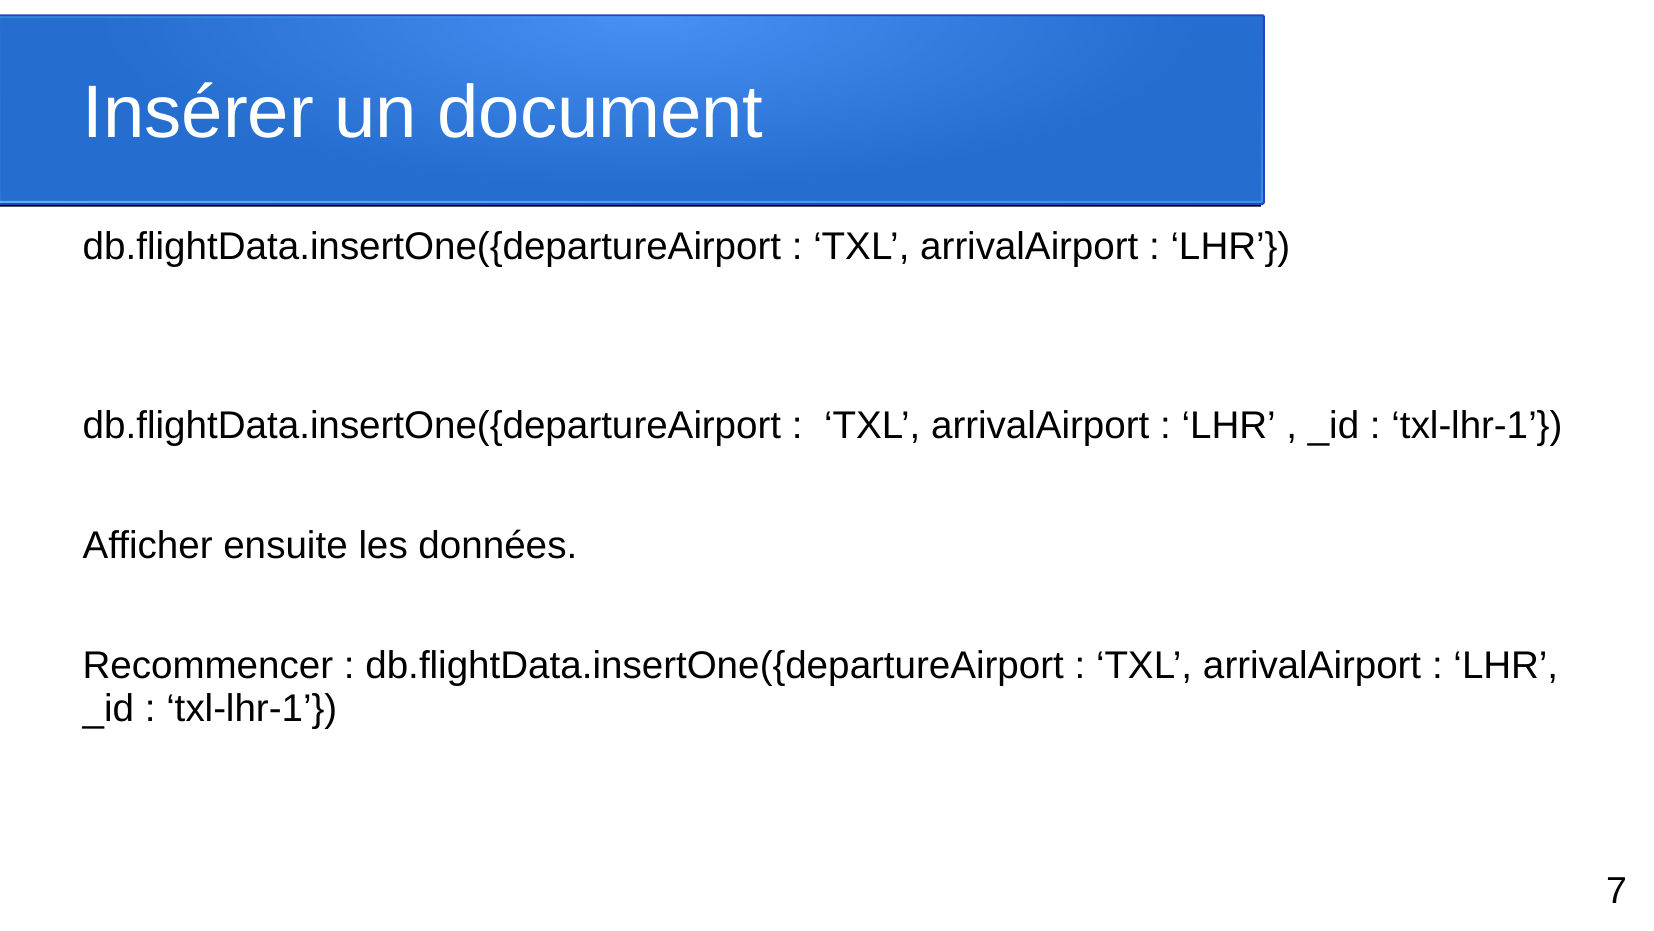

# Insérer un document
db.flightData.insertOne({departureAirport : ‘TXL’, arrivalAirport : ‘LHR’})
db.flightData.insertOne({departureAirport :  ‘TXL’, arrivalAirport : ‘LHR’ , _id : ‘txl-lhr-1’})
Afficher ensuite les données.
Recommencer : db.flightData.insertOne({departureAirport : ‘TXL’, arrivalAirport : ‘LHR’, _id : ‘txl-lhr-1’})
7